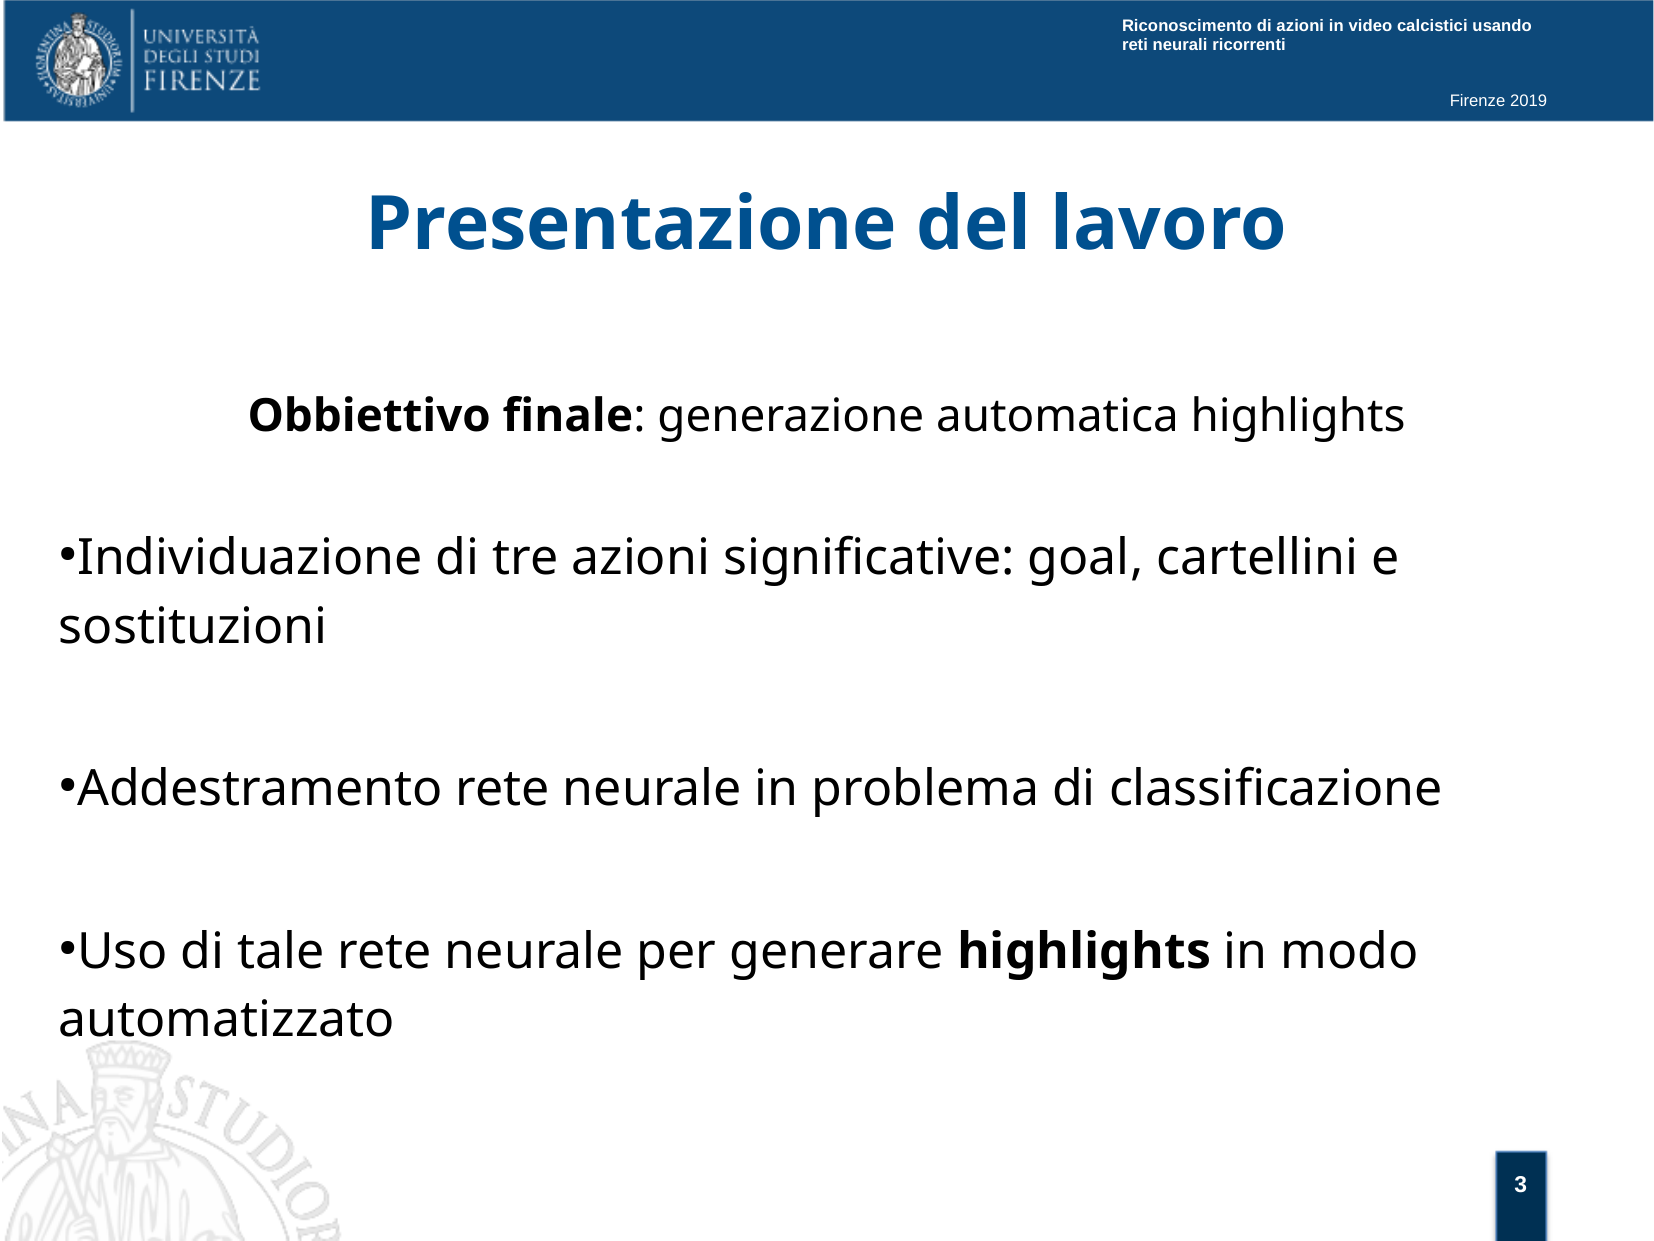

Riconoscimento di azioni in video calcistici usando reti neurali ricorrenti
Firenze 2019
Presentazione del lavoro
Obbiettivo finale: generazione automatica highlights
Individuazione di tre azioni significative: goal, cartellini e sostituzioni
Addestramento rete neurale in problema di classificazione
Uso di tale rete neurale per generare highlights in modo automatizzato
3